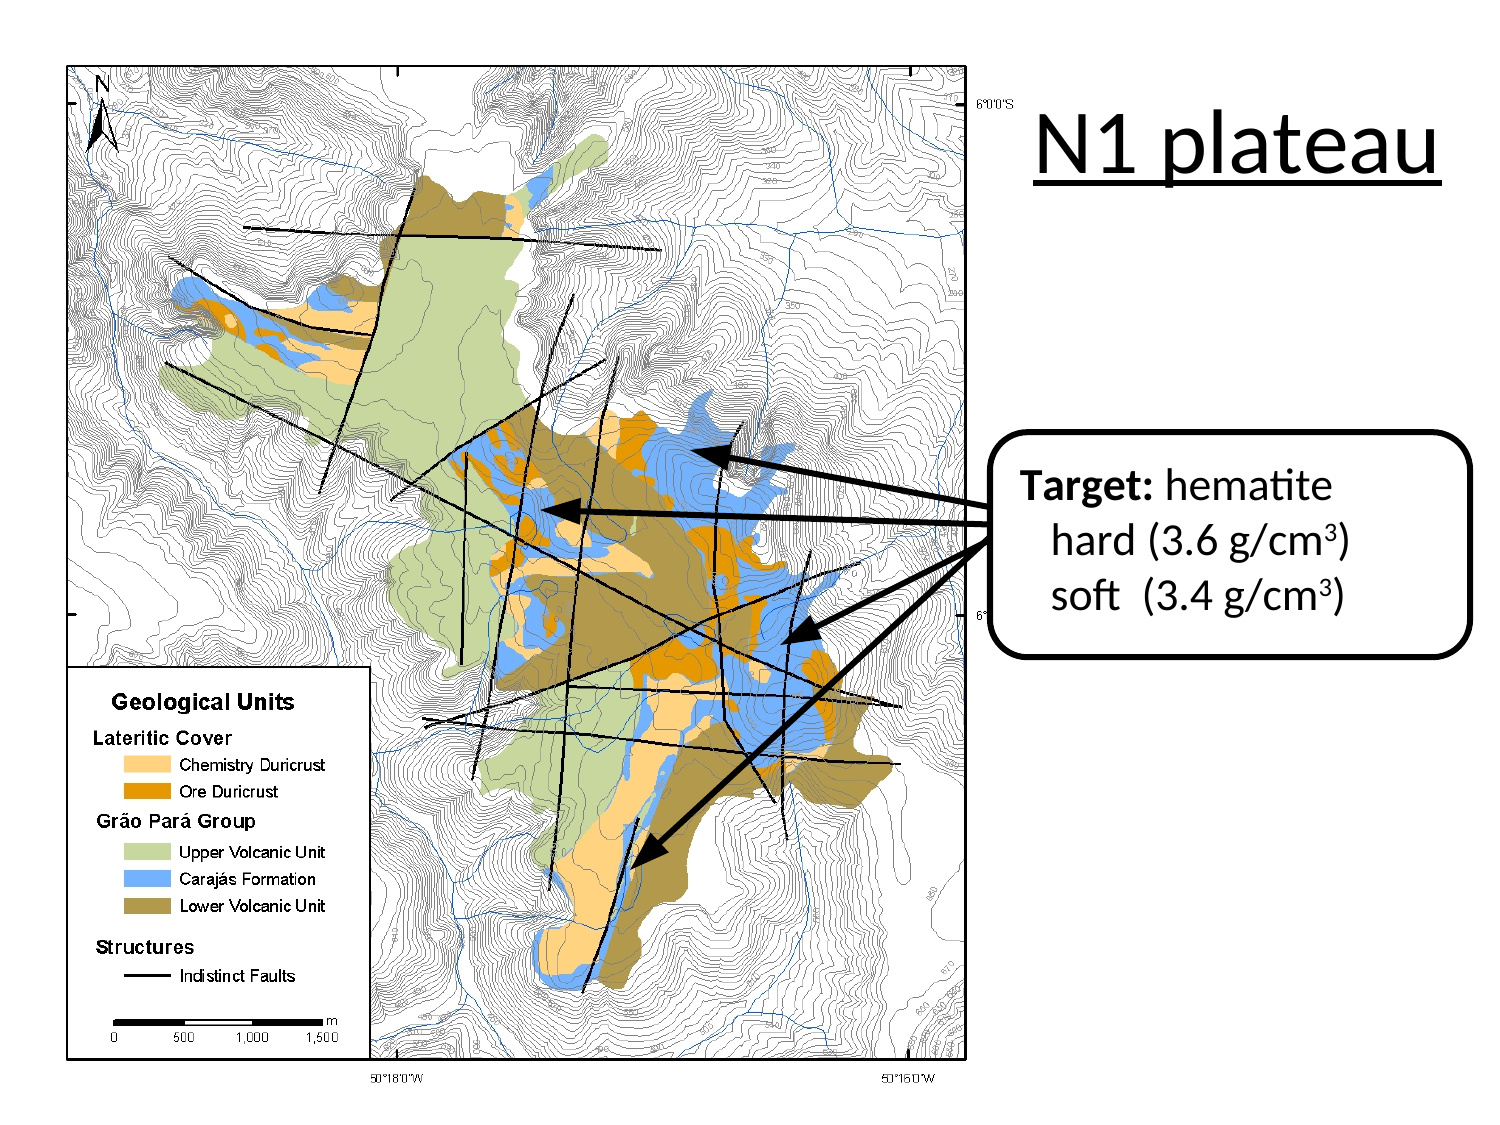

N1 plateau
Target: hematite
 hard (3.6 g/cm3)
 soft (3.4 g/cm3)